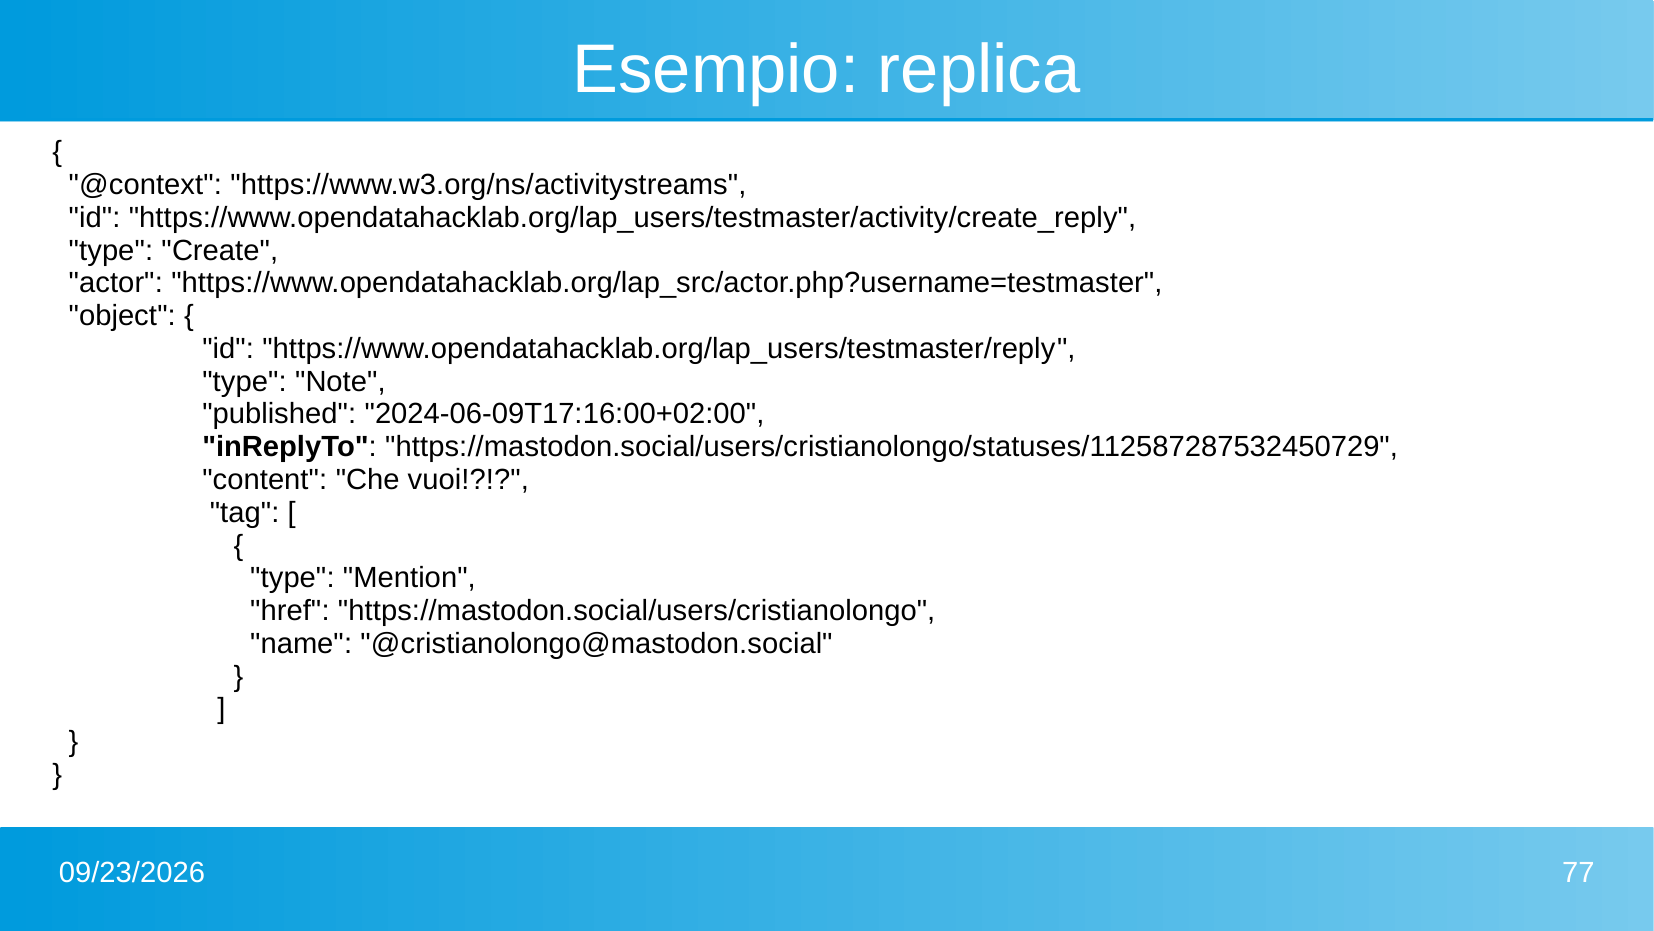

# Esempio: replica
{
 "@context": "https://www.w3.org/ns/activitystreams",
 "id": "https://www.opendatahacklab.org/lap_users/testmaster/activity/create_reply",
 "type": "Create",
 "actor": "https://www.opendatahacklab.org/lap_src/actor.php?username=testmaster",
 "object": {
		"id": "https://www.opendatahacklab.org/lap_users/testmaster/reply",
		"type": "Note",
		"published": "2024-06-09T17:16:00+02:00",
		"inReplyTo": "https://mastodon.social/users/cristianolongo/statuses/112587287532450729",
		"content": "Che vuoi!?!?",
	 "tag": [
 {
 "type": "Mention",
 "href": "https://mastodon.social/users/cristianolongo",
 "name": "@cristianolongo@mastodon.social"
 }
 ]
 }
}
77